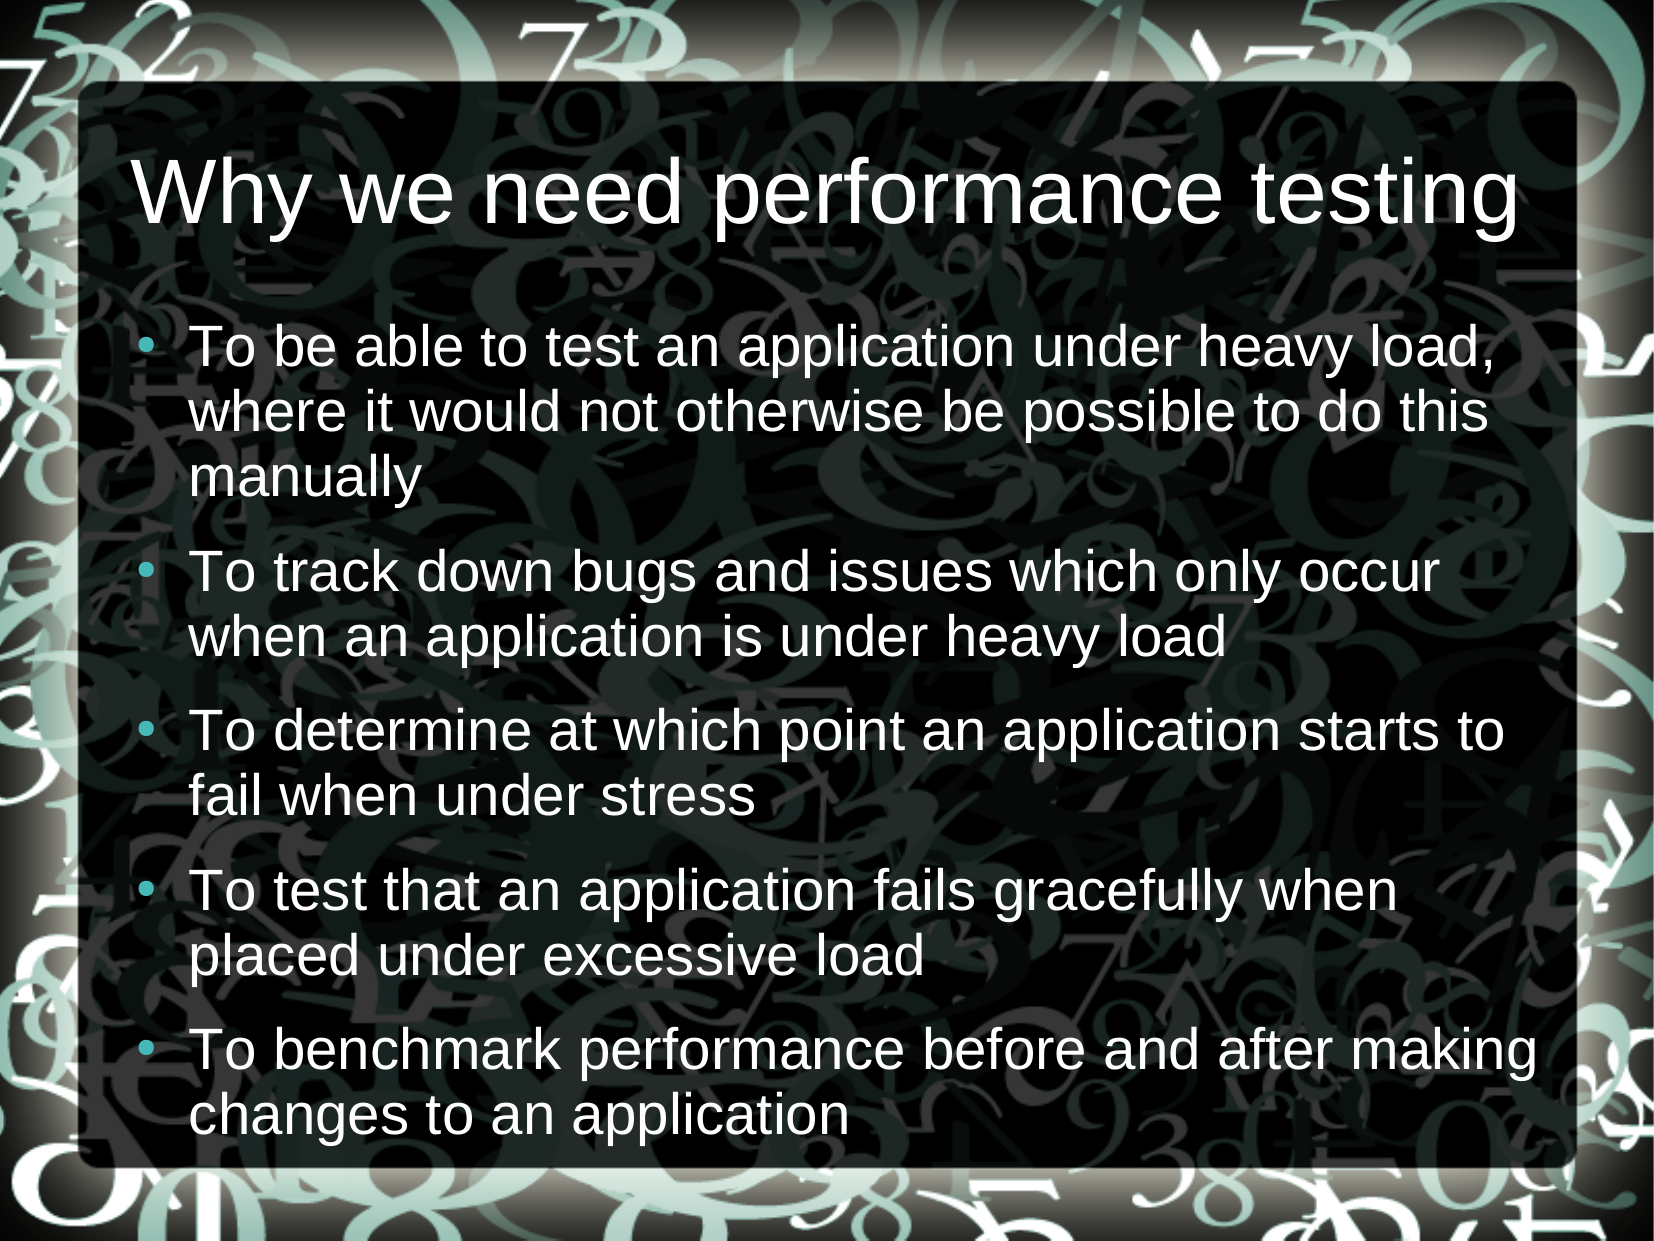

# Why we need performance testing
To be able to test an application under heavy load, where it would not otherwise be possible to do this manually
To track down bugs and issues which only occur when an application is under heavy load
To determine at which point an application starts to fail when under stress
To test that an application fails gracefully when placed under excessive load
To benchmark performance before and after making changes to an application